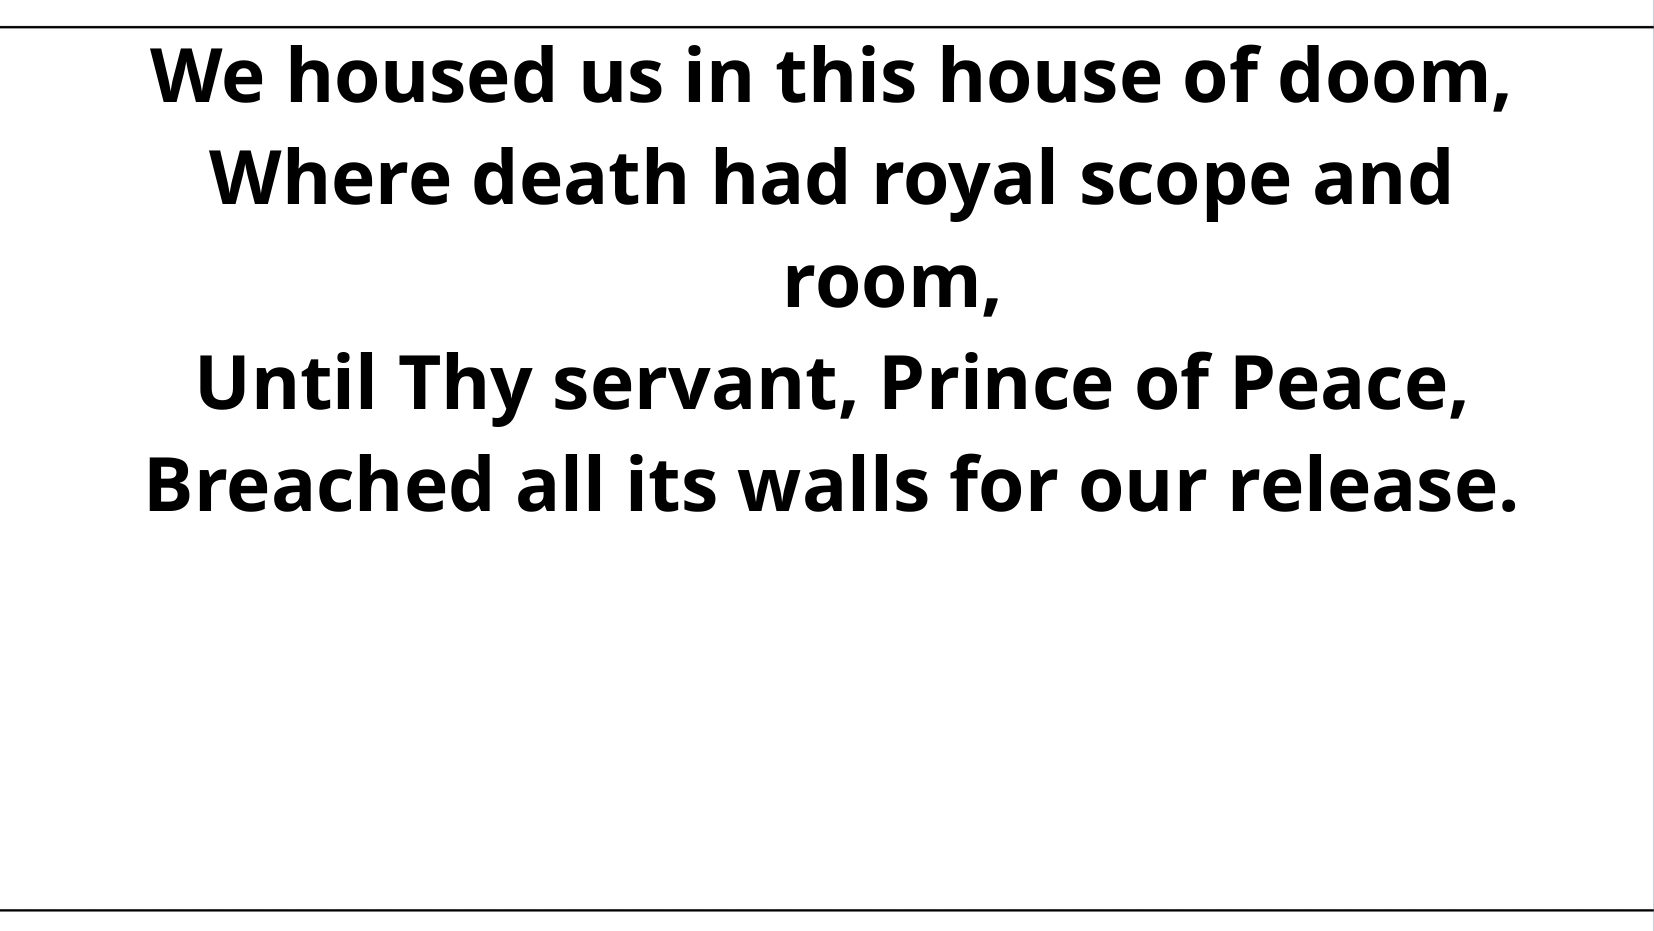

We housed us in this house of doom,
Where death had royal scope and room,
Until Thy servant, Prince of Peace,
Breached all its walls for our release.